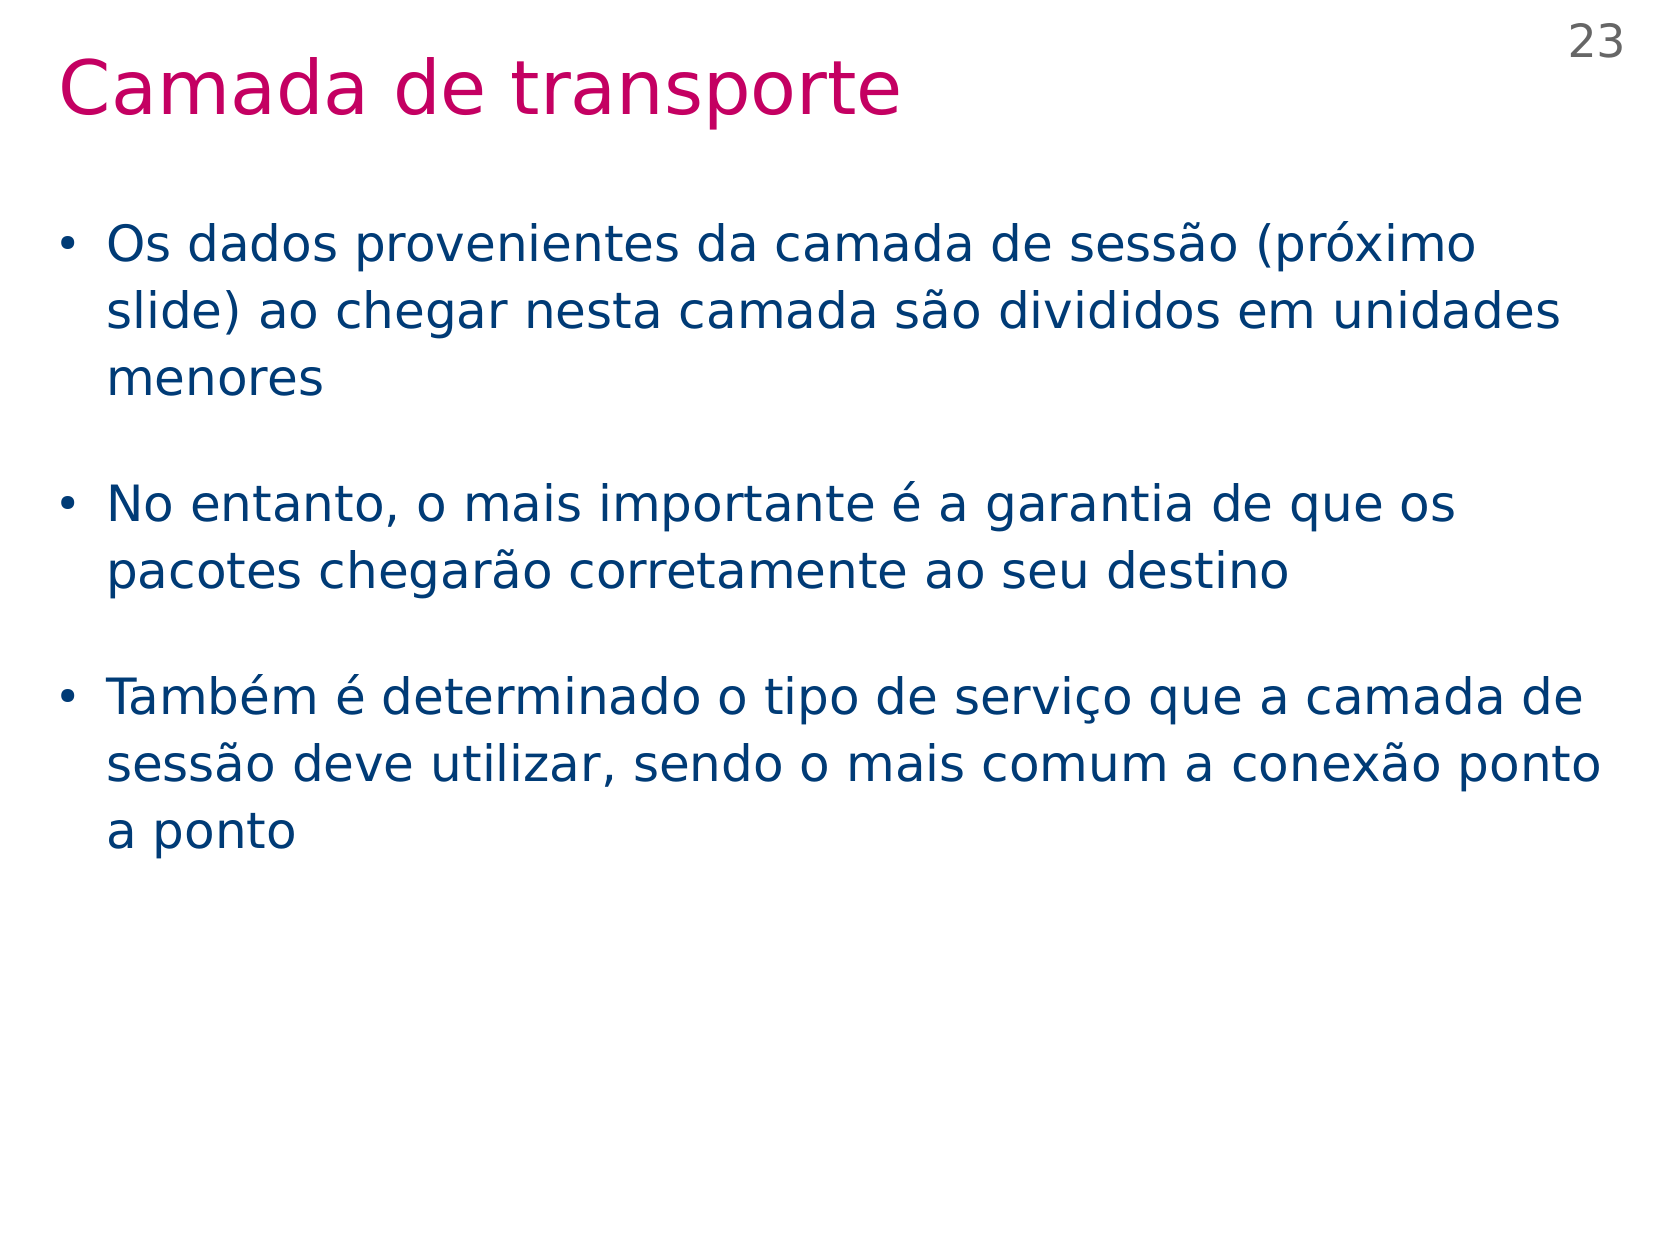

23
# Camada de transporte
Os dados provenientes da camada de sessão (próximo slide) ao chegar nesta camada são divididos em unidades menores
No entanto, o mais importante é a garantia de que os pacotes chegarão corretamente ao seu destino
Também é determinado o tipo de serviço que a camada de sessão deve utilizar, sendo o mais comum a conexão ponto a ponto